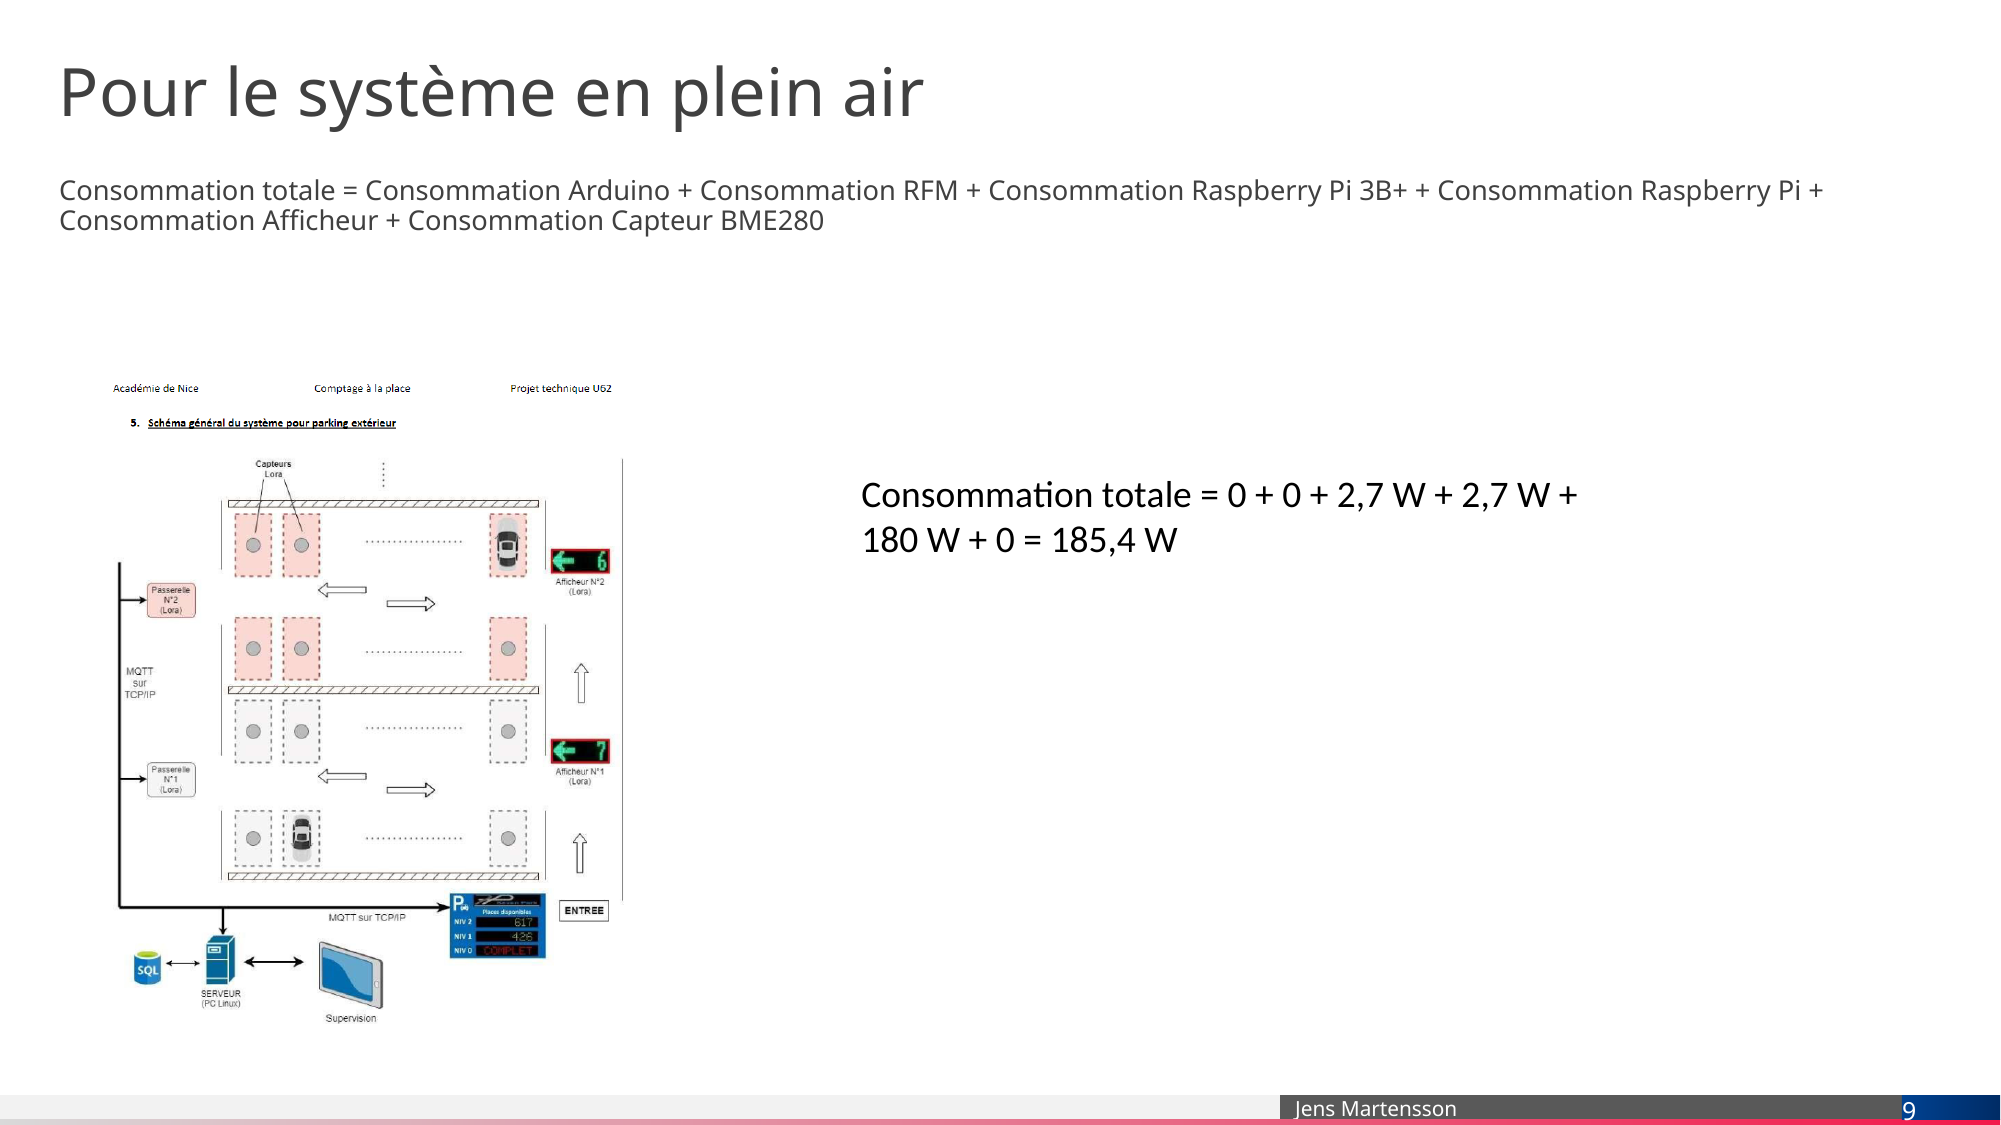

# Pour le système en plein air
Consommation totale = Consommation Arduino + Consommation RFM + Consommation Raspberry Pi 3B+ + Consommation Raspberry Pi + Consommation Afficheur + Consommation Capteur BME280
Consommation totale = 0 + 0 + 2,7 W + 2,7 W + 180 W + 0 = 185,4 W